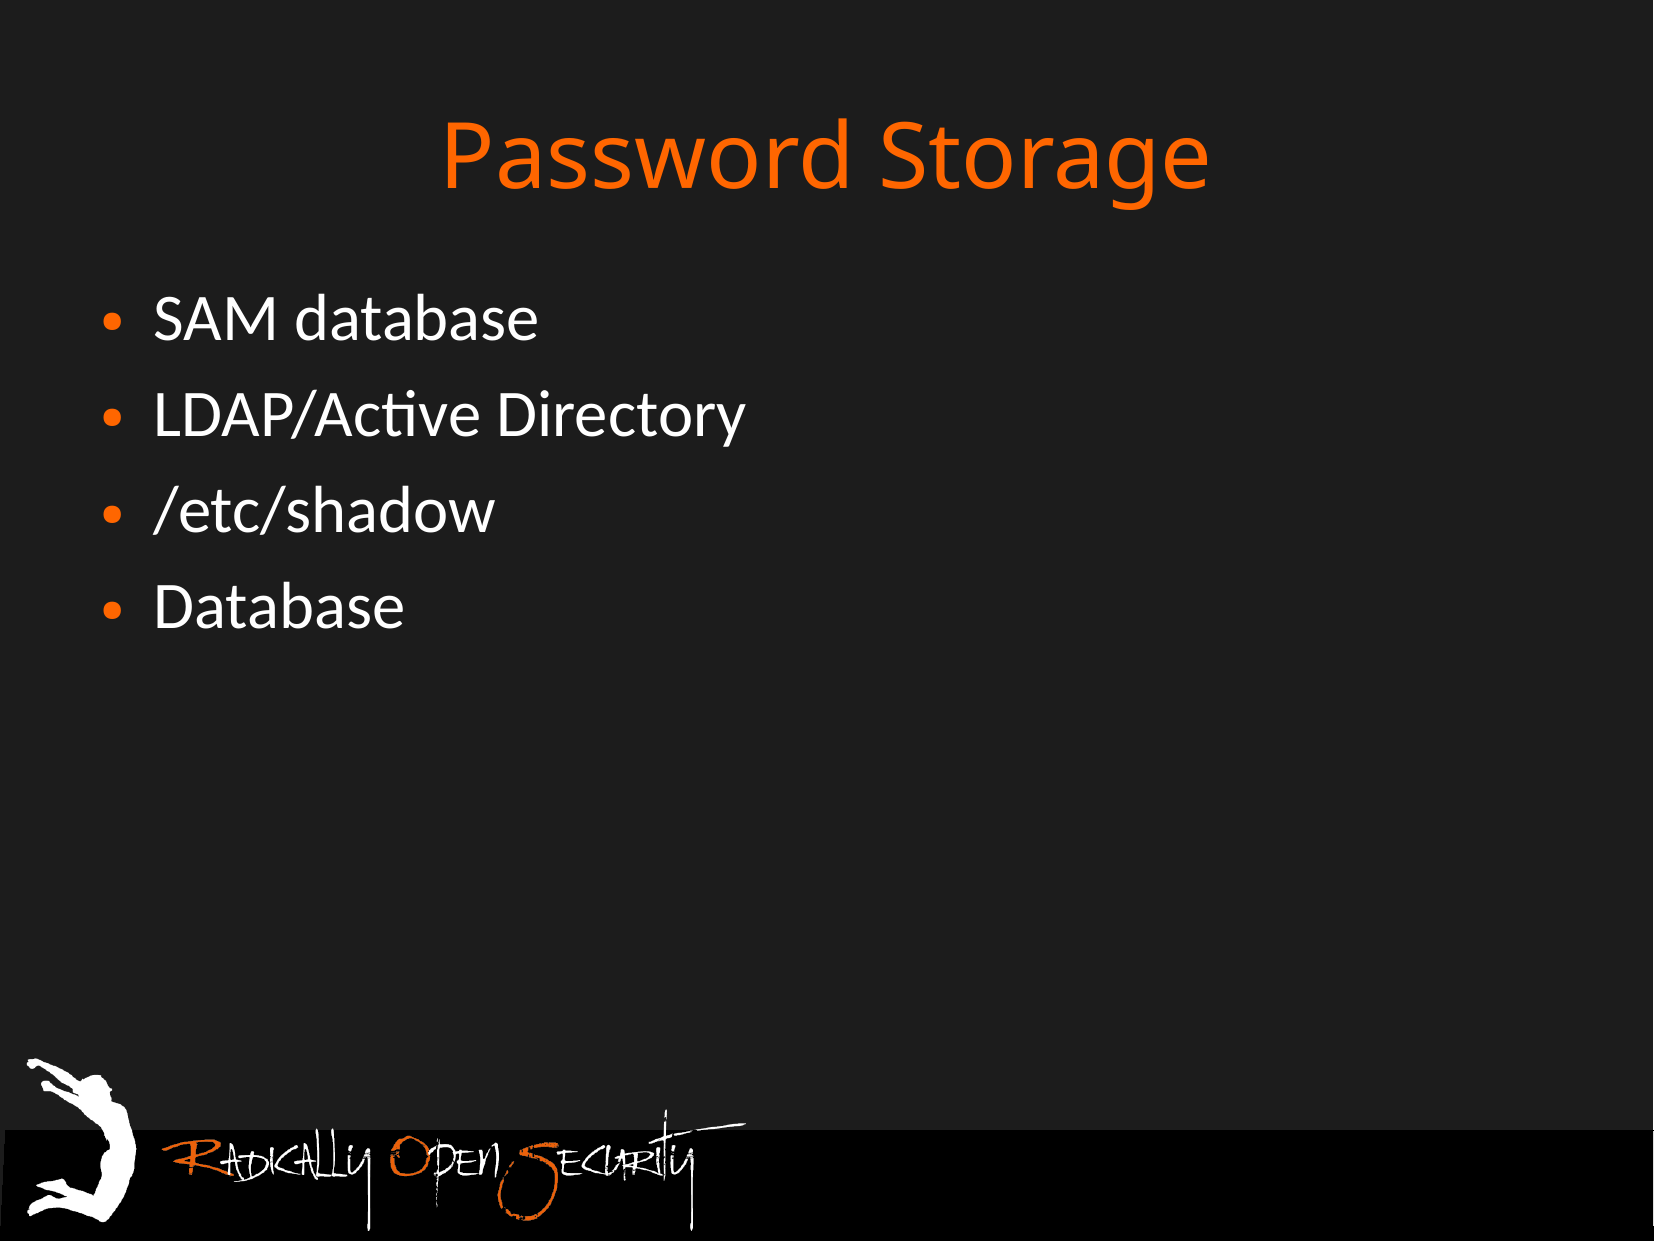

# Password Storage
SAM database
LDAP/Active Directory
/etc/shadow
Database